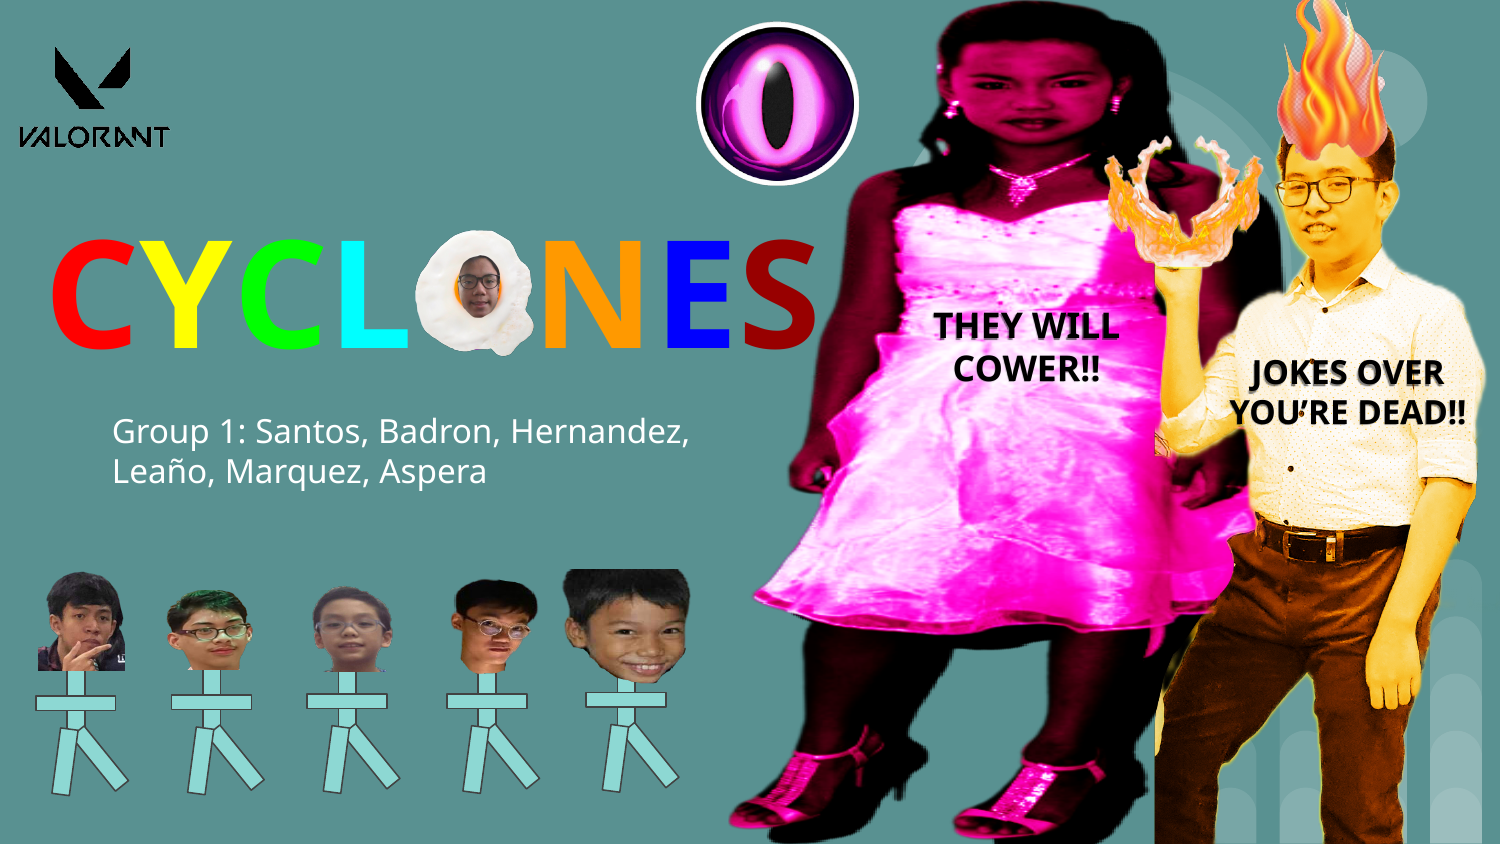

# CYCLONES
THEY WILL COWER!!
JOKES OVER YOU’RE DEAD!!
Group 1: Santos, Badron, Hernandez, Leaño, Marquez, Aspera